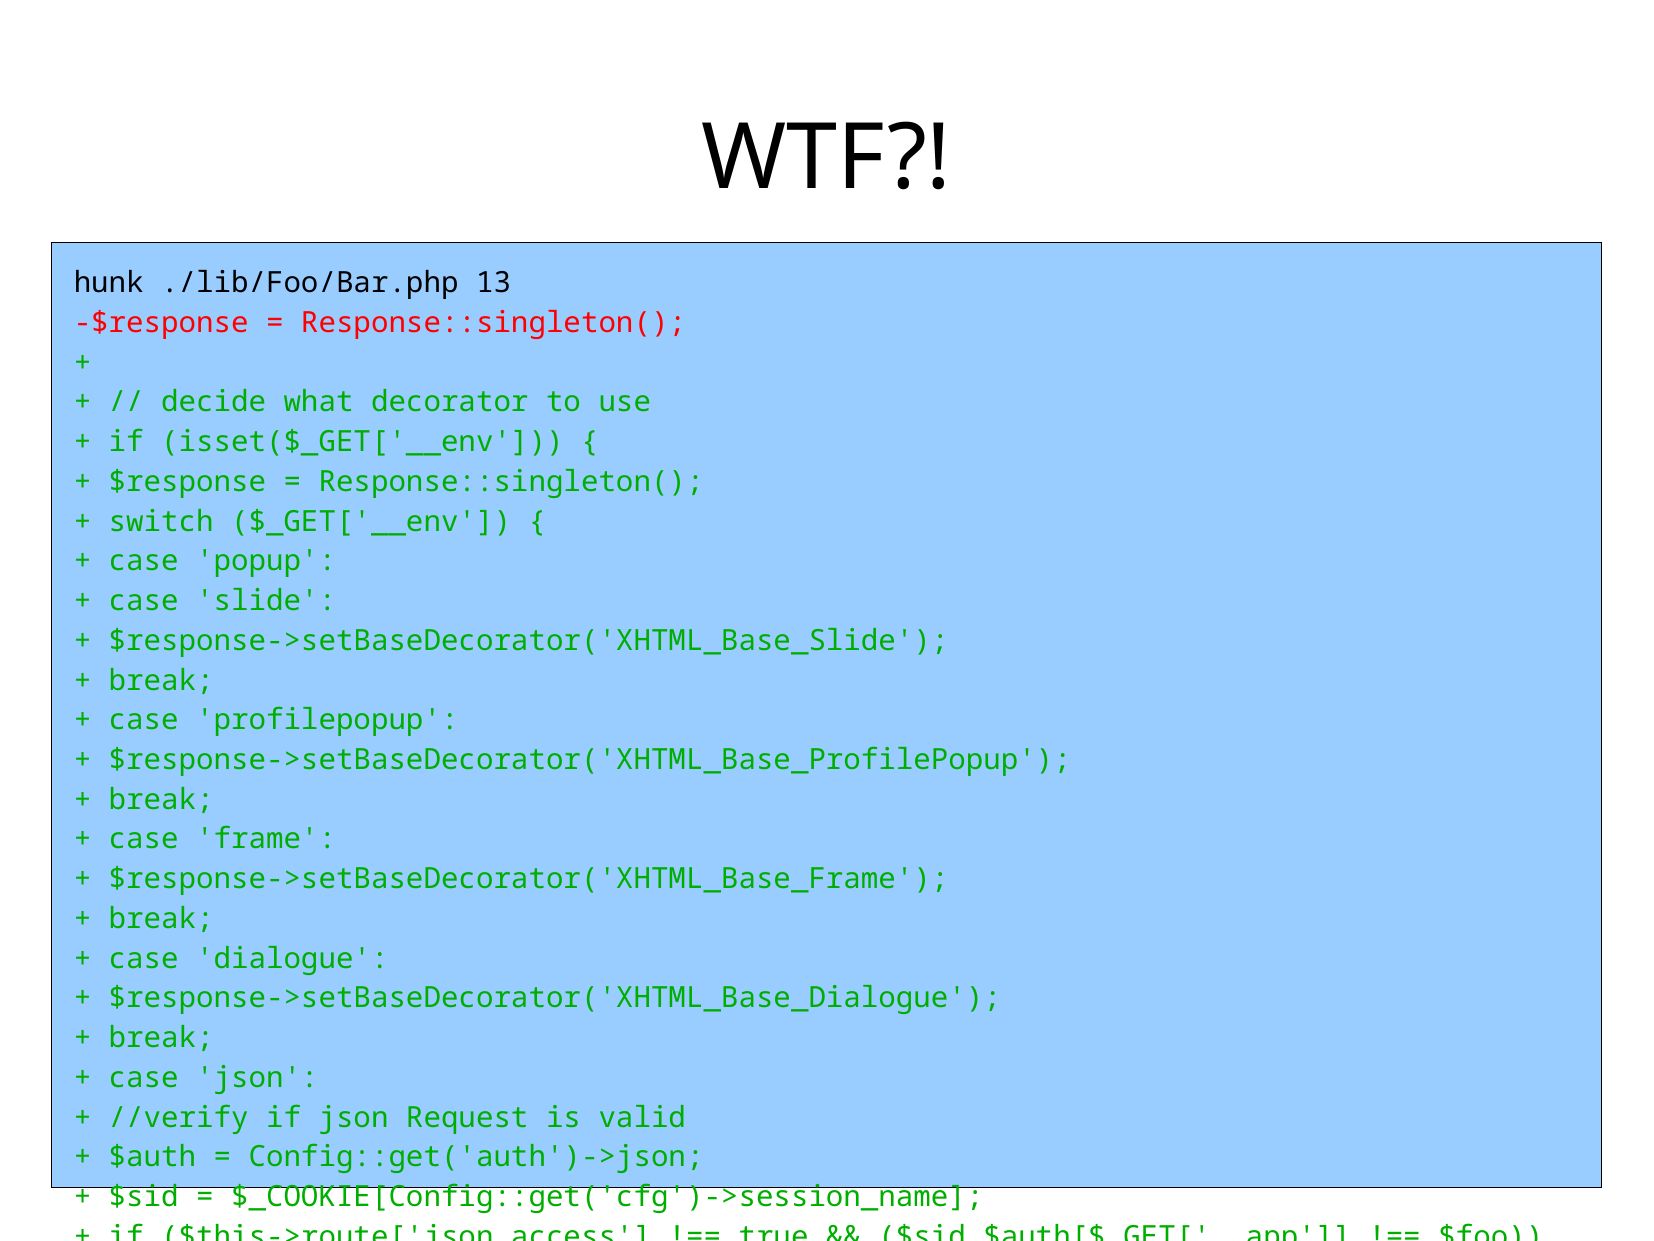

# WTF?!
hunk ./lib/Foo/Bar.php 13
-$response = Response::singleton();
+
+ // decide what decorator to use
+ if (isset($_GET['__env'])) {
+ $response = Response::singleton();
+ switch ($_GET['__env']) {
+ case 'popup':
+ case 'slide':
+ $response->setBaseDecorator('XHTML_Base_Slide');
+ break;
+ case 'profilepopup':
+ $response->setBaseDecorator('XHTML_Base_ProfilePopup');
+ break;
+ case 'frame':
+ $response->setBaseDecorator('XHTML_Base_Frame');
+ break;
+ case 'dialogue':
+ $response->setBaseDecorator('XHTML_Base_Dialogue');
+ break;
+ case 'json':
+ //verify if json Request is valid
+ $auth = Config::get('auth')->json;
+ $sid = $_COOKIE[Config::get('cfg')->session_name];
+ if ($this->route['json_access'] !== true && ($sid.$auth[$_GET['__app']] !== $foo))
+ die(i18n('valid API-Key needed'));
+
+ $response->setBaseDecorator('JSON');
+ break;
+ }
+ }